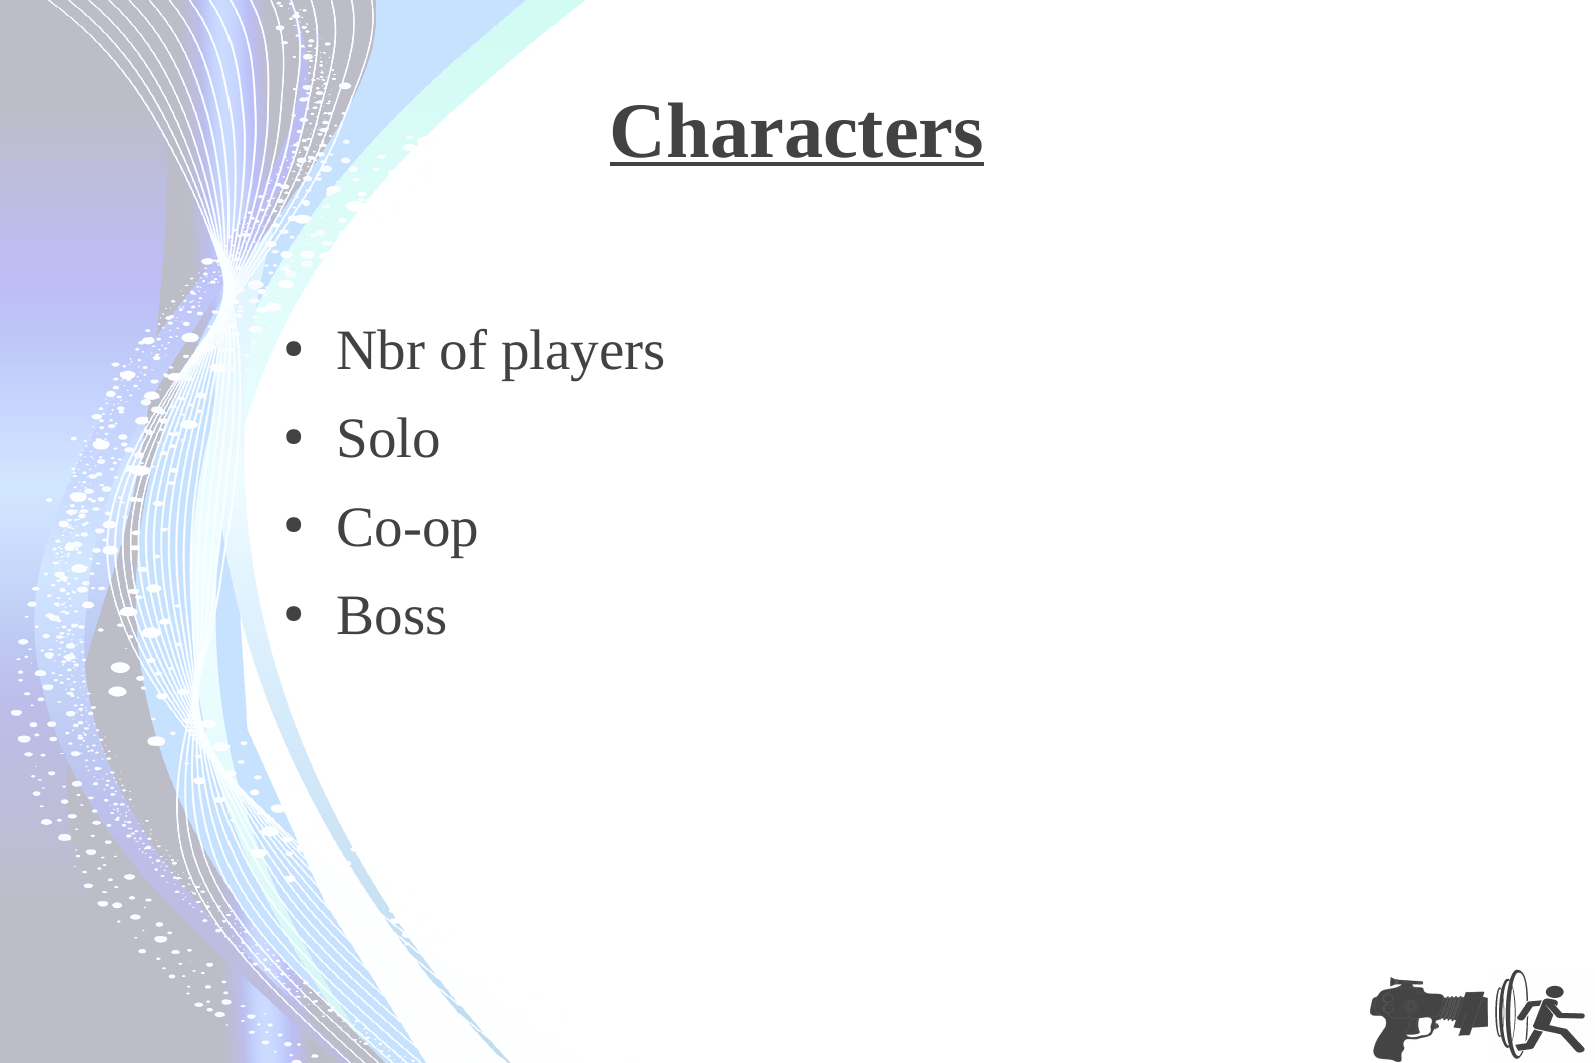

# Characters
Nbr of players
Solo
Co-op
Boss